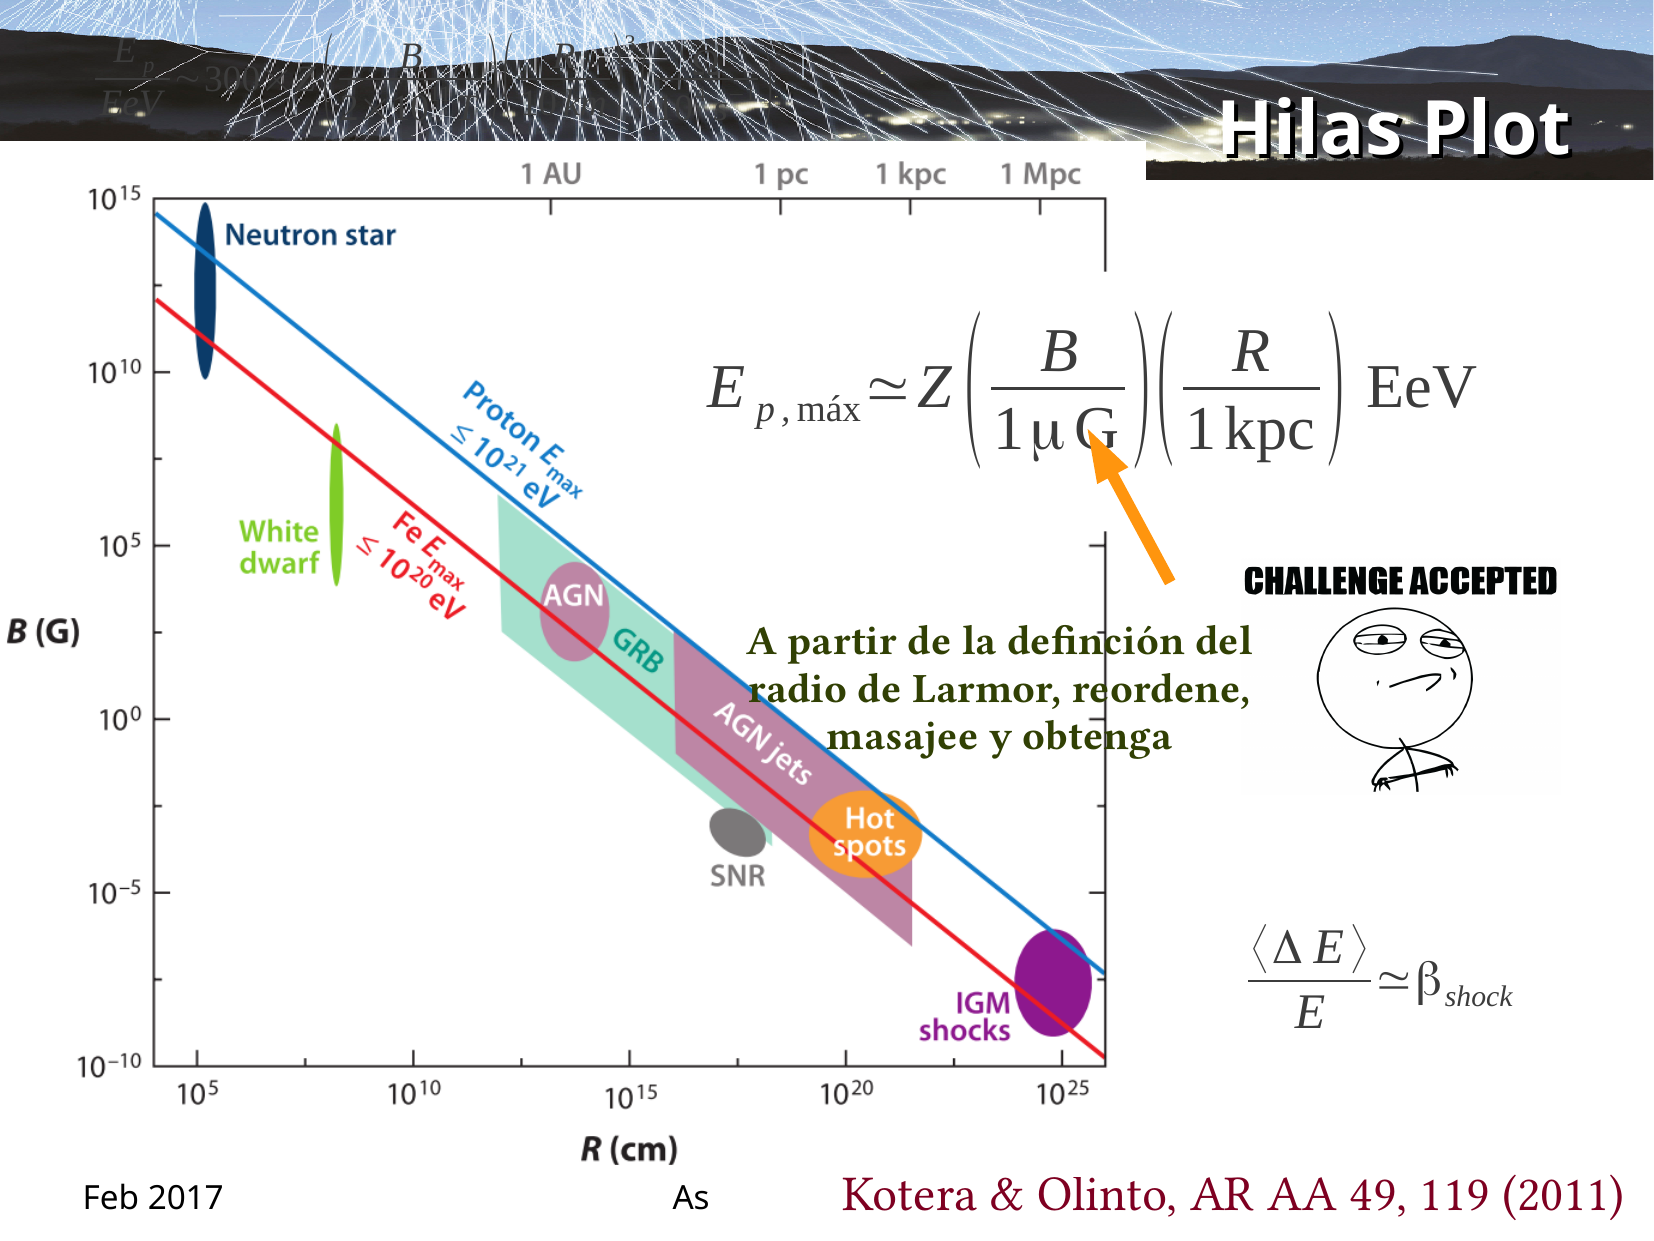

# Hilas Plot
A partir de la definción del
radio de Larmor, reordene,
masajee y obtenga
Kotera & Olinto, AR	AA 49, 119 (2011)
Feb 2017
Asorey - Chile - U01
59